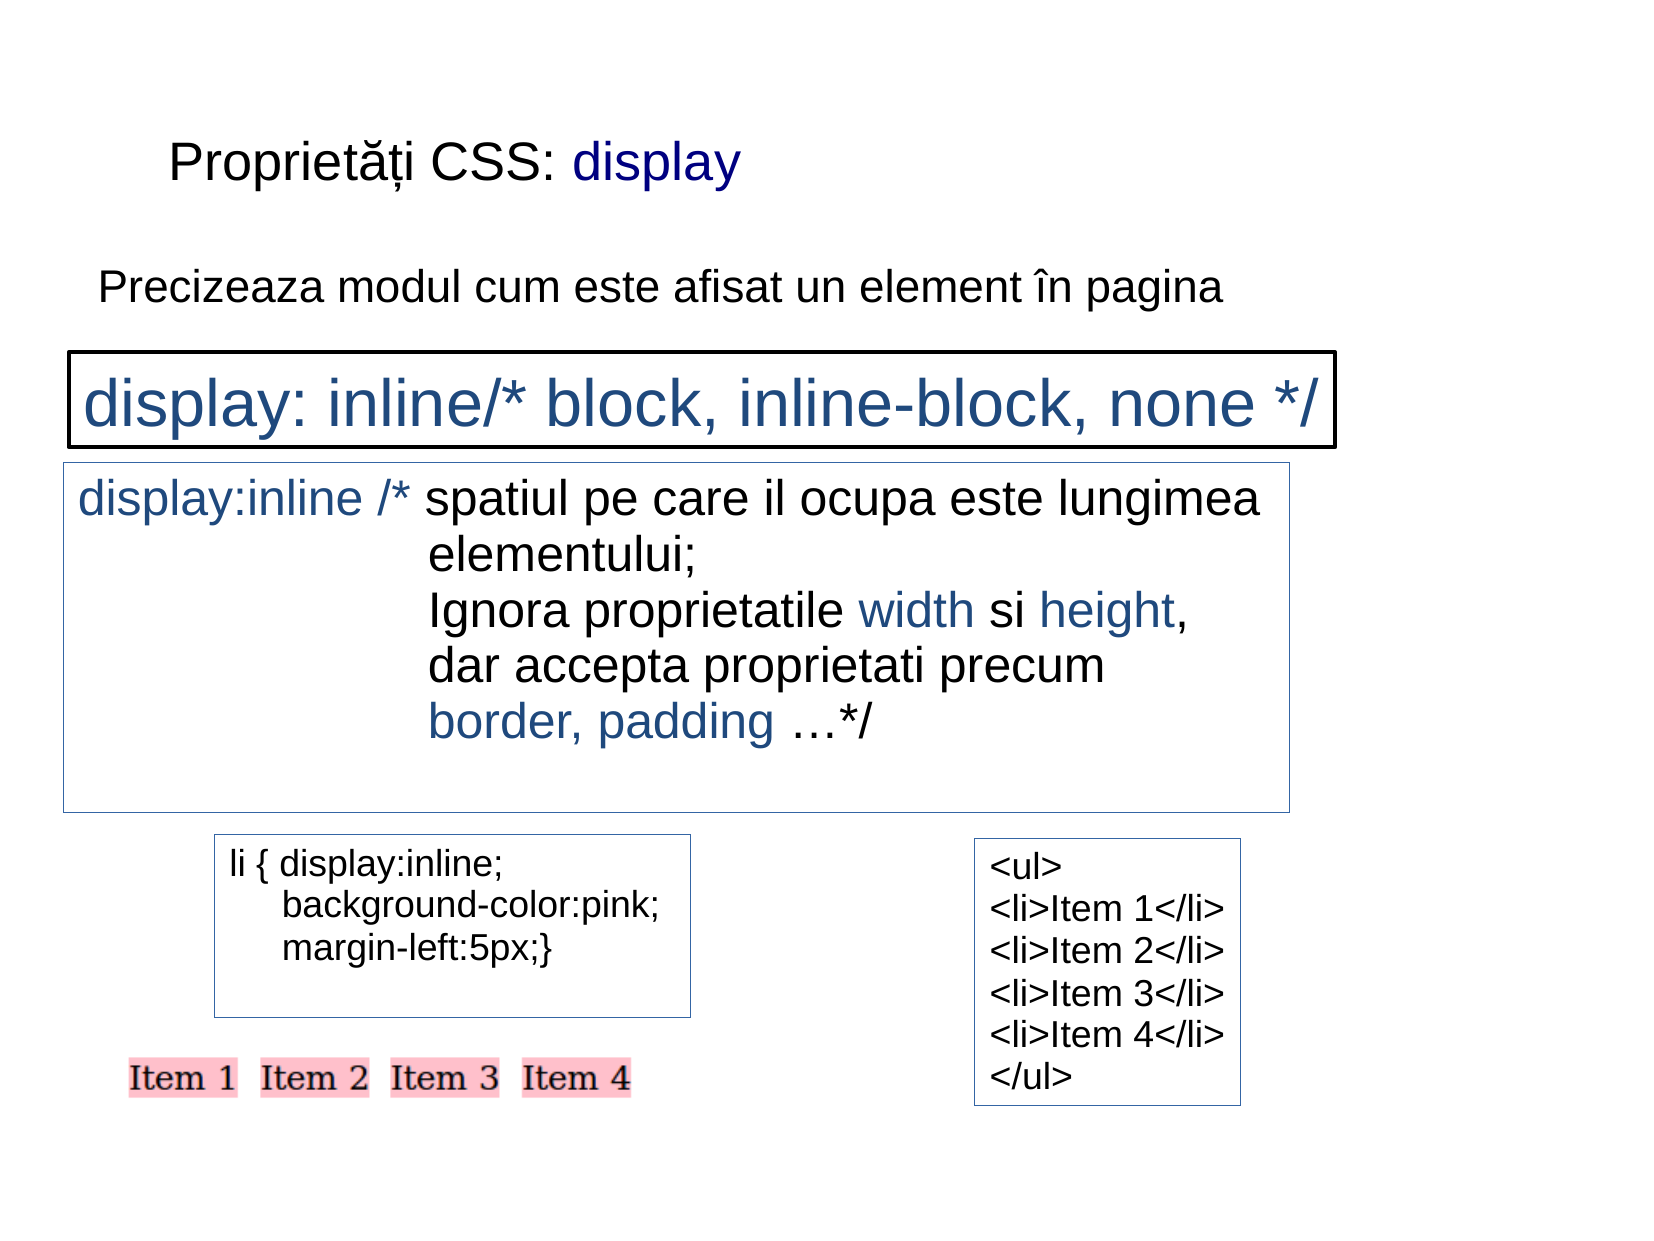

Proprietăți CSS: display
Precizeaza modul cum este afisat un element în pagina
display: inline/* block, inline-block, none */
display:inline /* spatiul pe care il ocupa este lungimea
 elementului;
 Ignora proprietatile width si height,
 dar accepta proprietati precum
 border, padding …*/
li { display:inline;
 background-color:pink;
 margin-left:5px;}
<ul>
<li>Item 1</li>
<li>Item 2</li>
<li>Item 3</li>
<li>Item 4</li>
</ul>